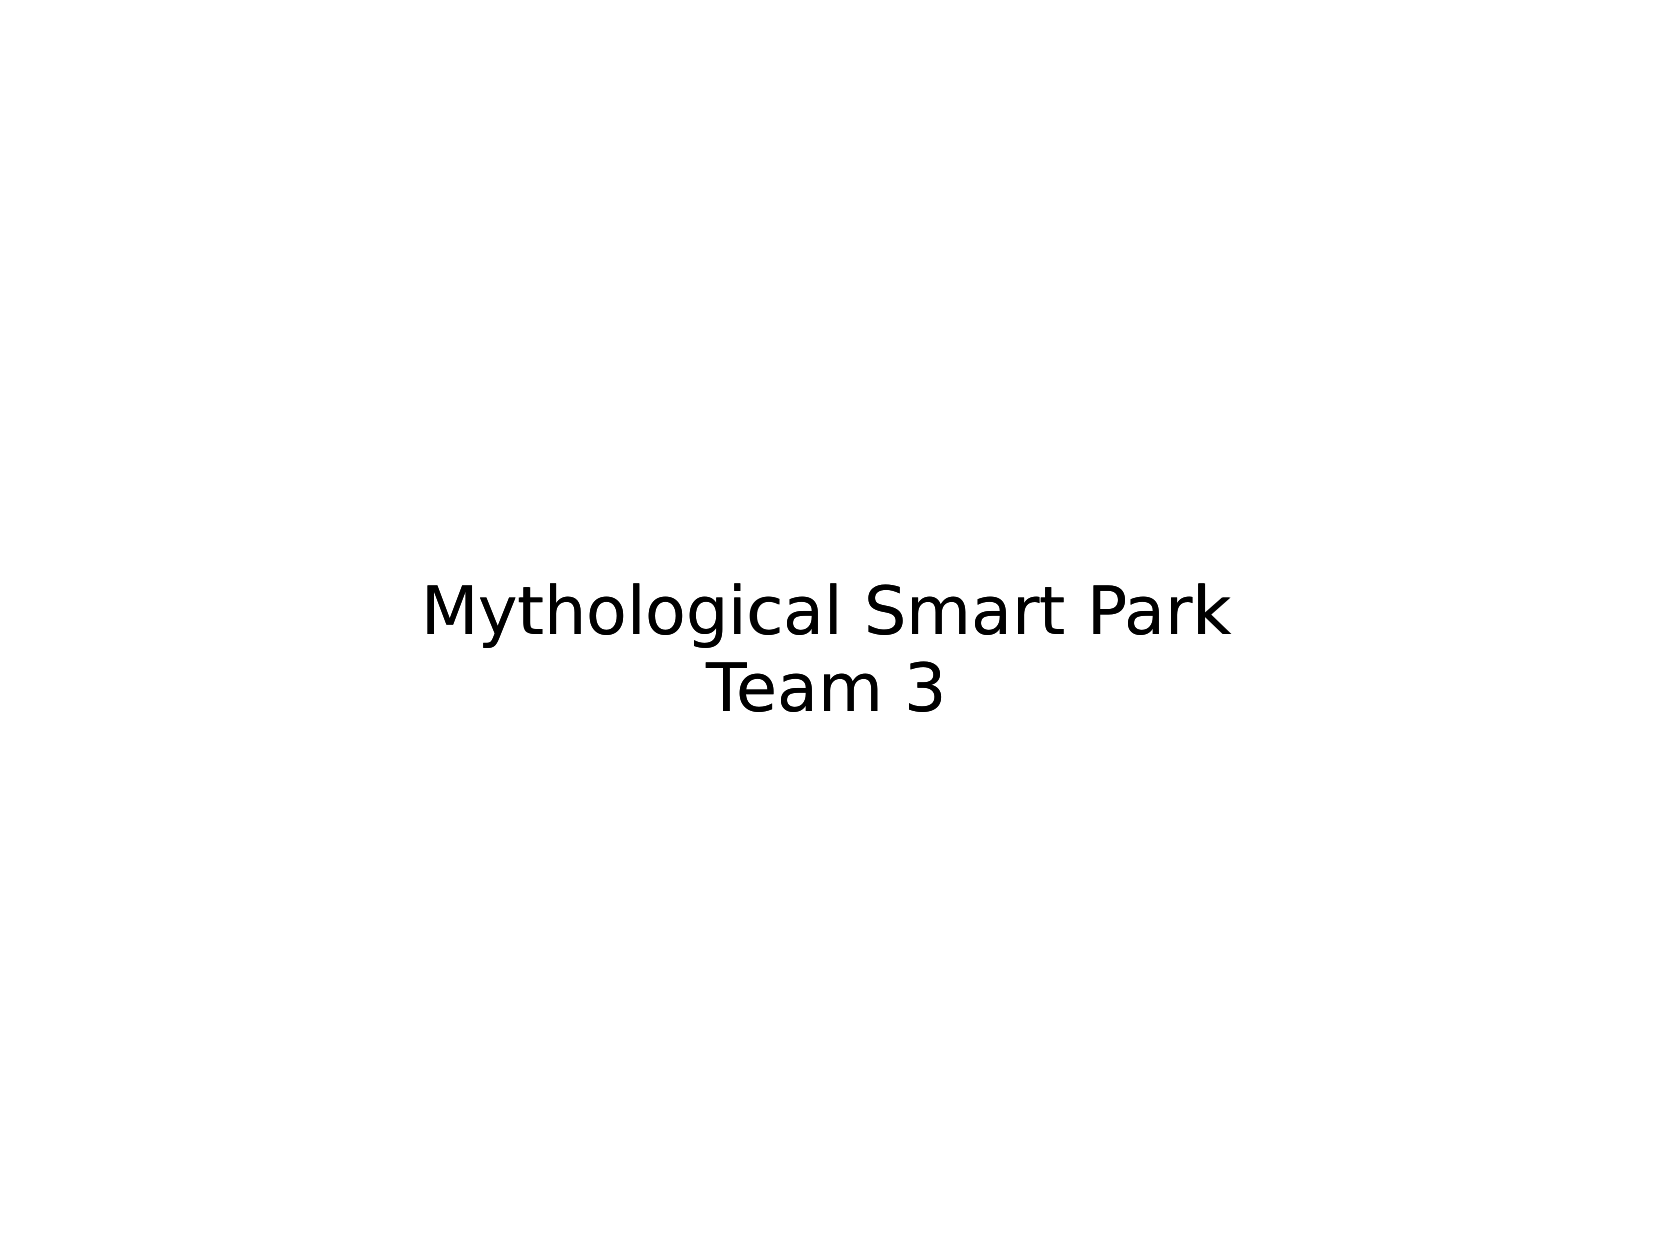

# Mythological Smart Park
Team 3
Mythological Smart Park
Team 3